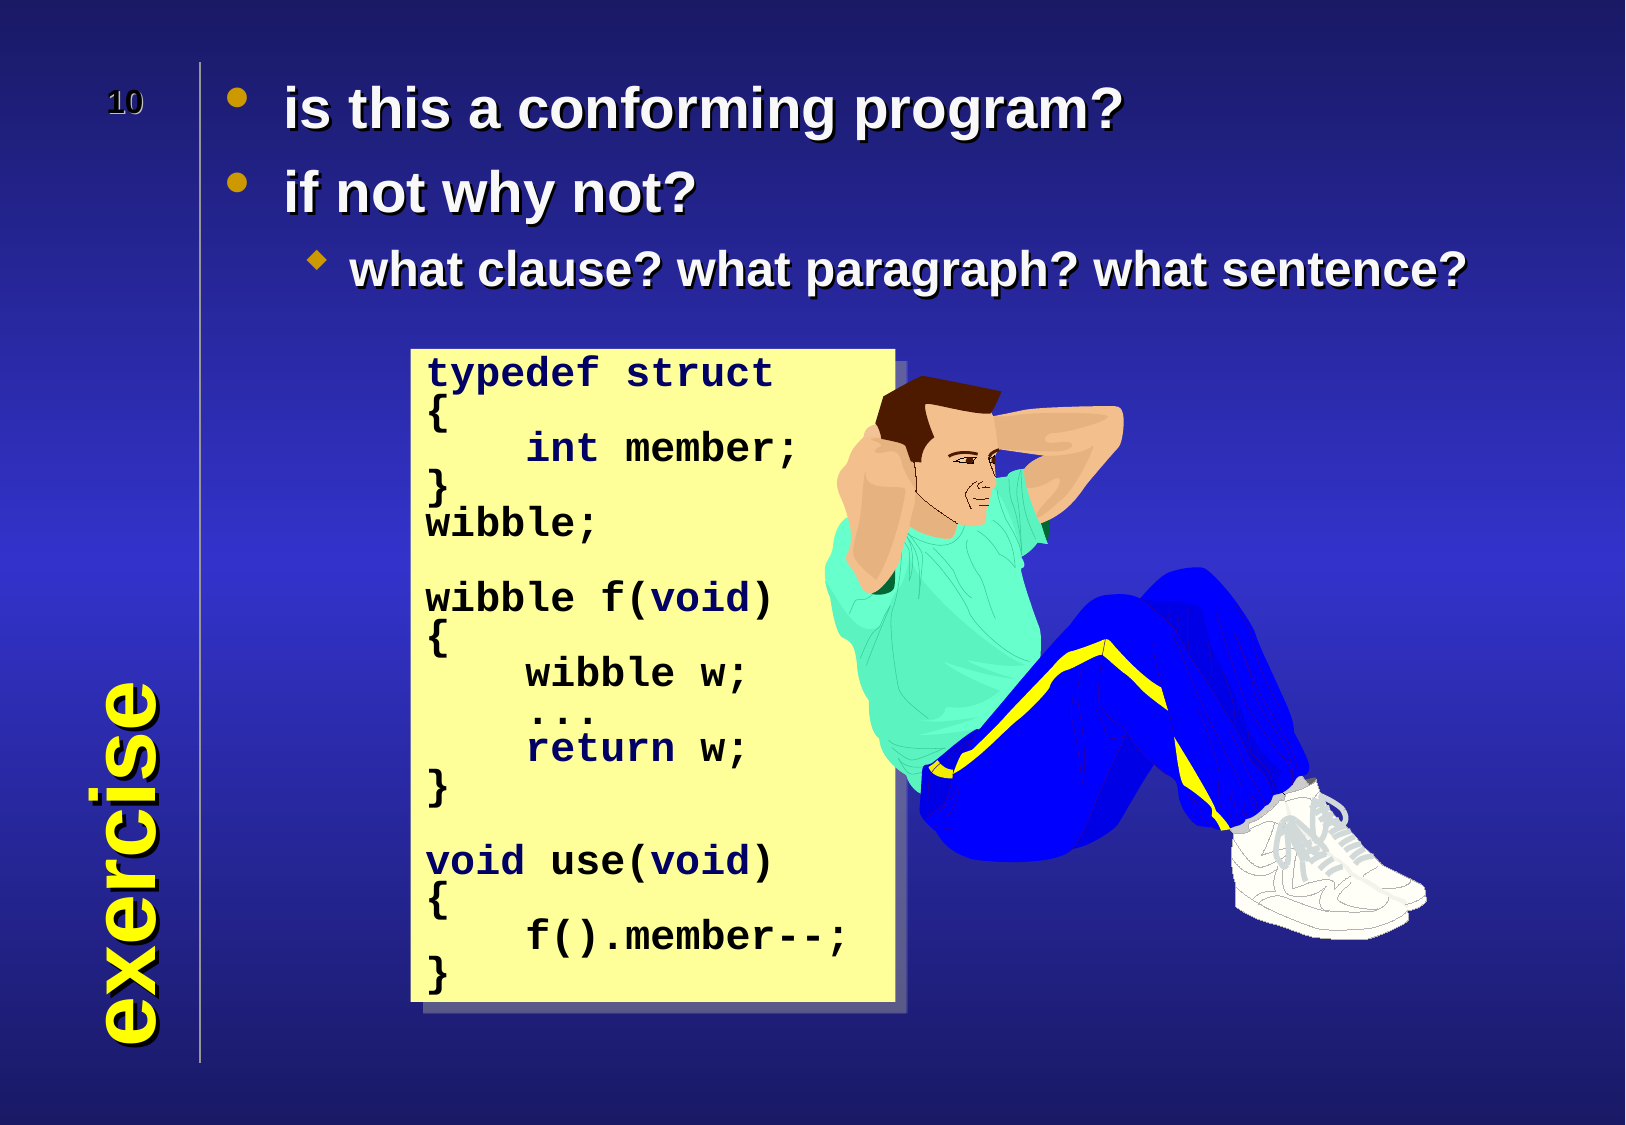

10
is this a conforming program?
if not why not?
what clause? what paragraph? what sentence?
typedef struct
{
 int member;
}
wibble;
wibble f(void)
{
 wibble w;
 ...
 return w;
}
void use(void)
{
 f().member--;
}
# exercise